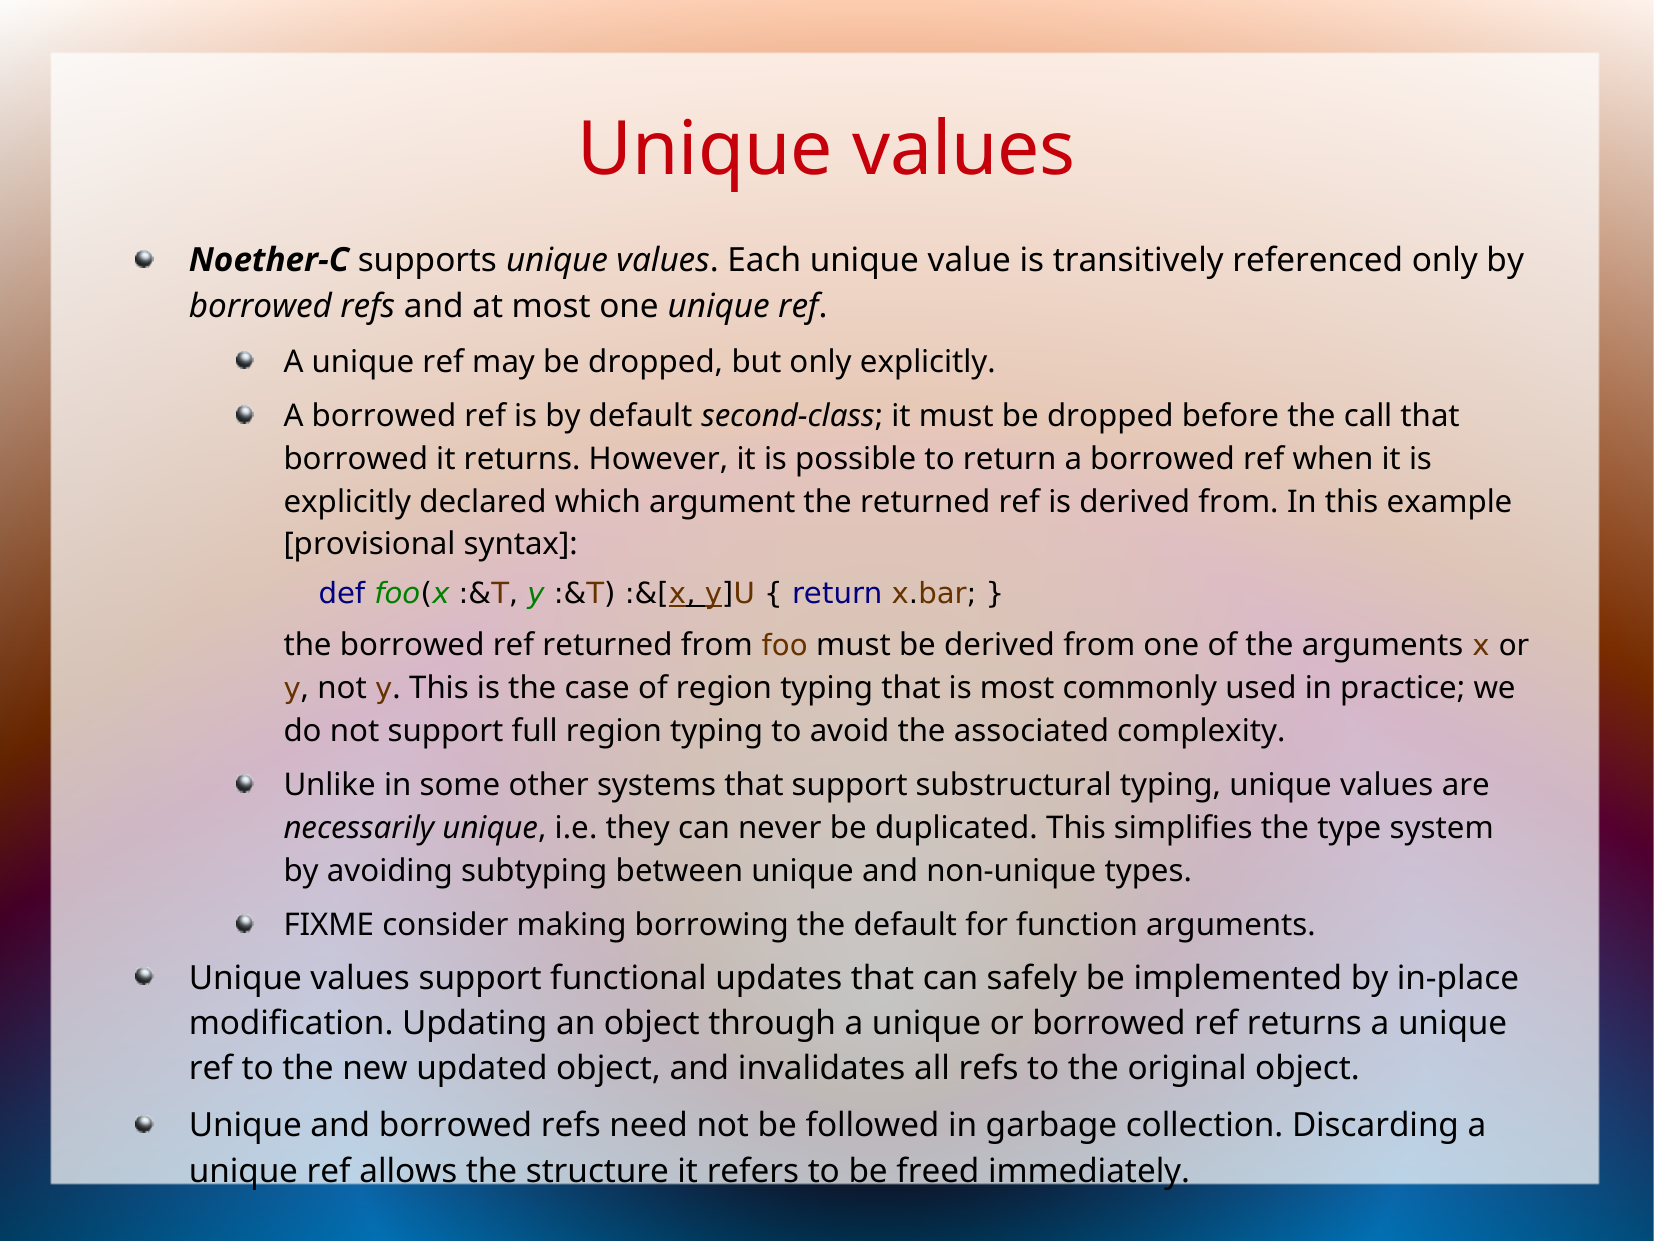

# Unique values
Noether-C supports unique values. Each unique value is transitively referenced only by borrowed refs and at most one unique ref.
A unique ref may be dropped, but only explicitly.
A borrowed ref is by default second-class; it must be dropped before the call that borrowed it returns. However, it is possible to return a borrowed ref when it is explicitly declared which argument the returned ref is derived from. In this example [provisional syntax]:
 def foo(x :&T, y :&T) :&[x, y]U { return x.bar; }
the borrowed ref returned from foo must be derived from one of the arguments x or y, not y. This is the case of region typing that is most commonly used in practice; we do not support full region typing to avoid the associated complexity.
Unlike in some other systems that support substructural typing, unique values are necessarily unique, i.e. they can never be duplicated. This simplifies the type system by avoiding subtyping between unique and non-unique types.
FIXME consider making borrowing the default for function arguments.
Unique values support functional updates that can safely be implemented by in-place modification. Updating an object through a unique or borrowed ref returns a unique ref to the new updated object, and invalidates all refs to the original object.
Unique and borrowed refs need not be followed in garbage collection. Discarding a unique ref allows the structure it refers to be freed immediately.